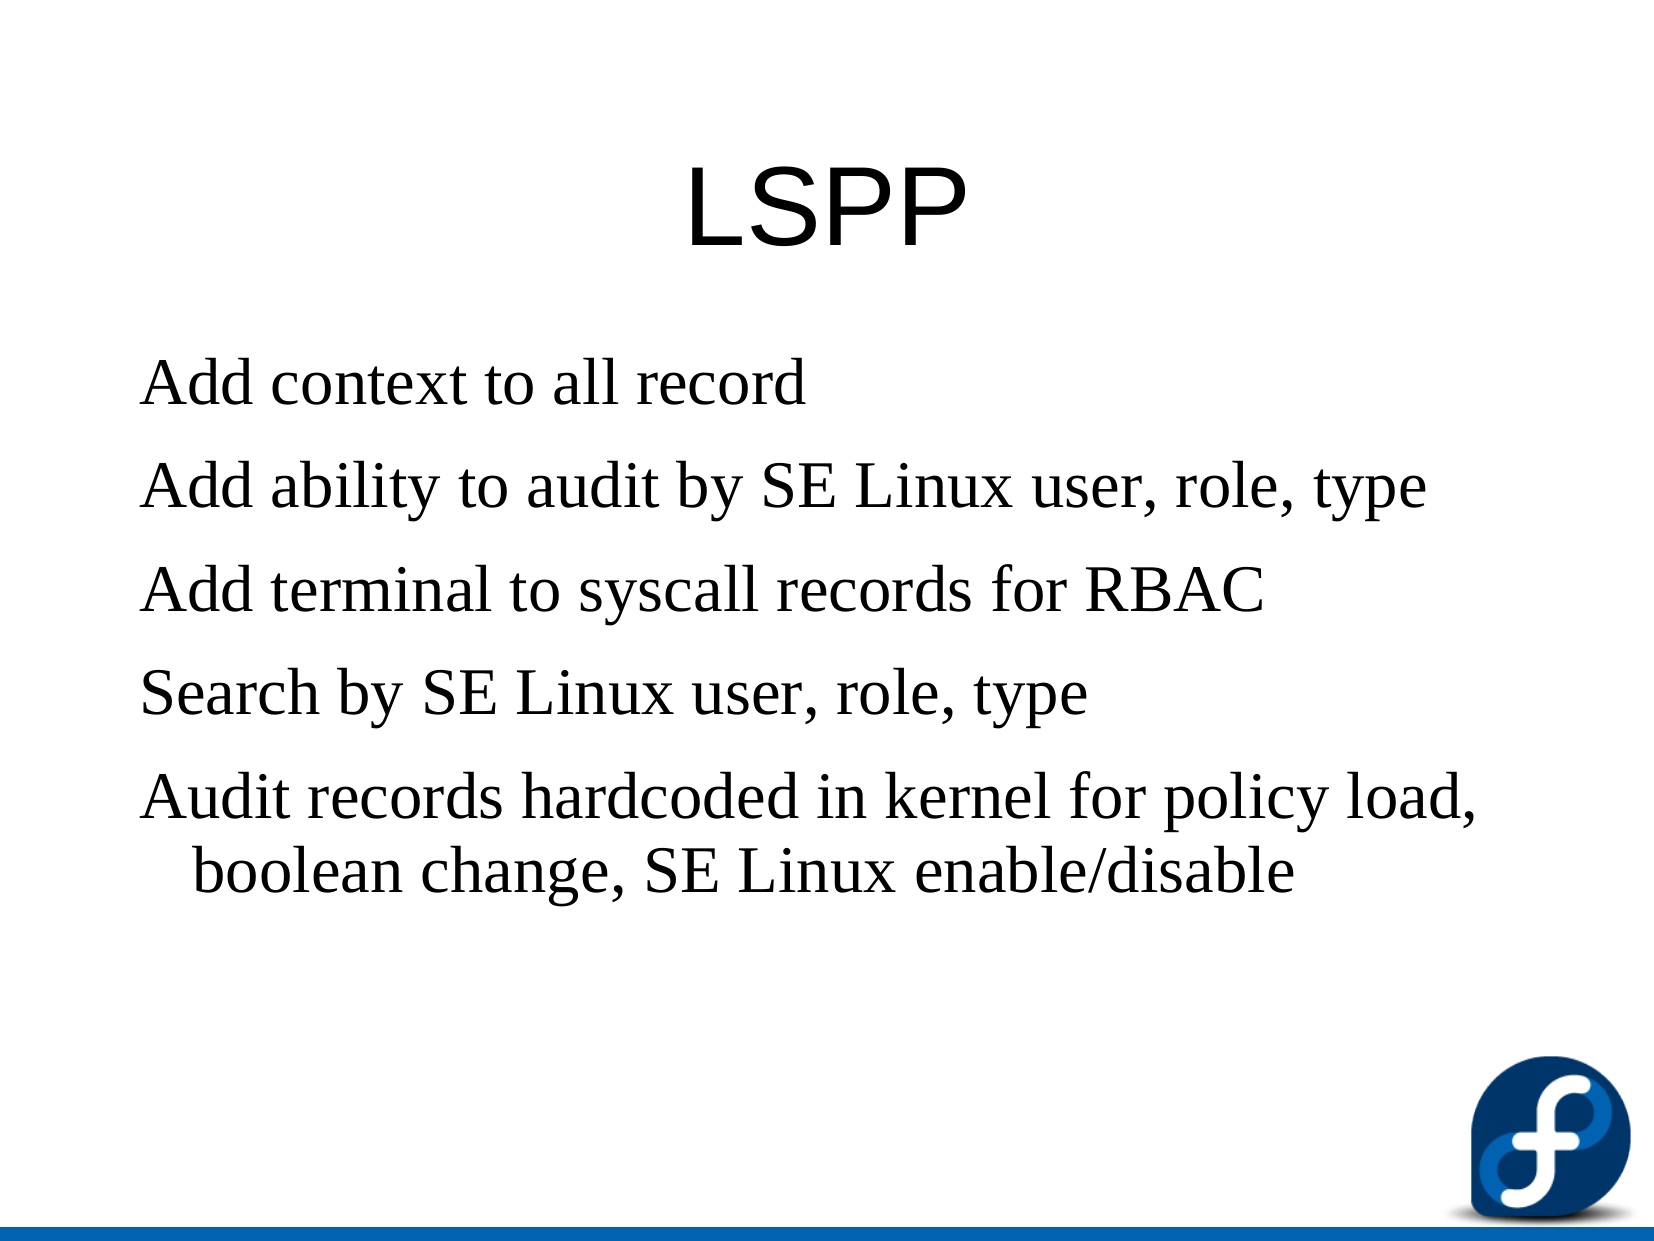

# LSPP
Add context to all record
Add ability to audit by SE Linux user, role, type
Add terminal to syscall records for RBAC
Search by SE Linux user, role, type
Audit records hardcoded in kernel for policy load, boolean change, SE Linux enable/disable